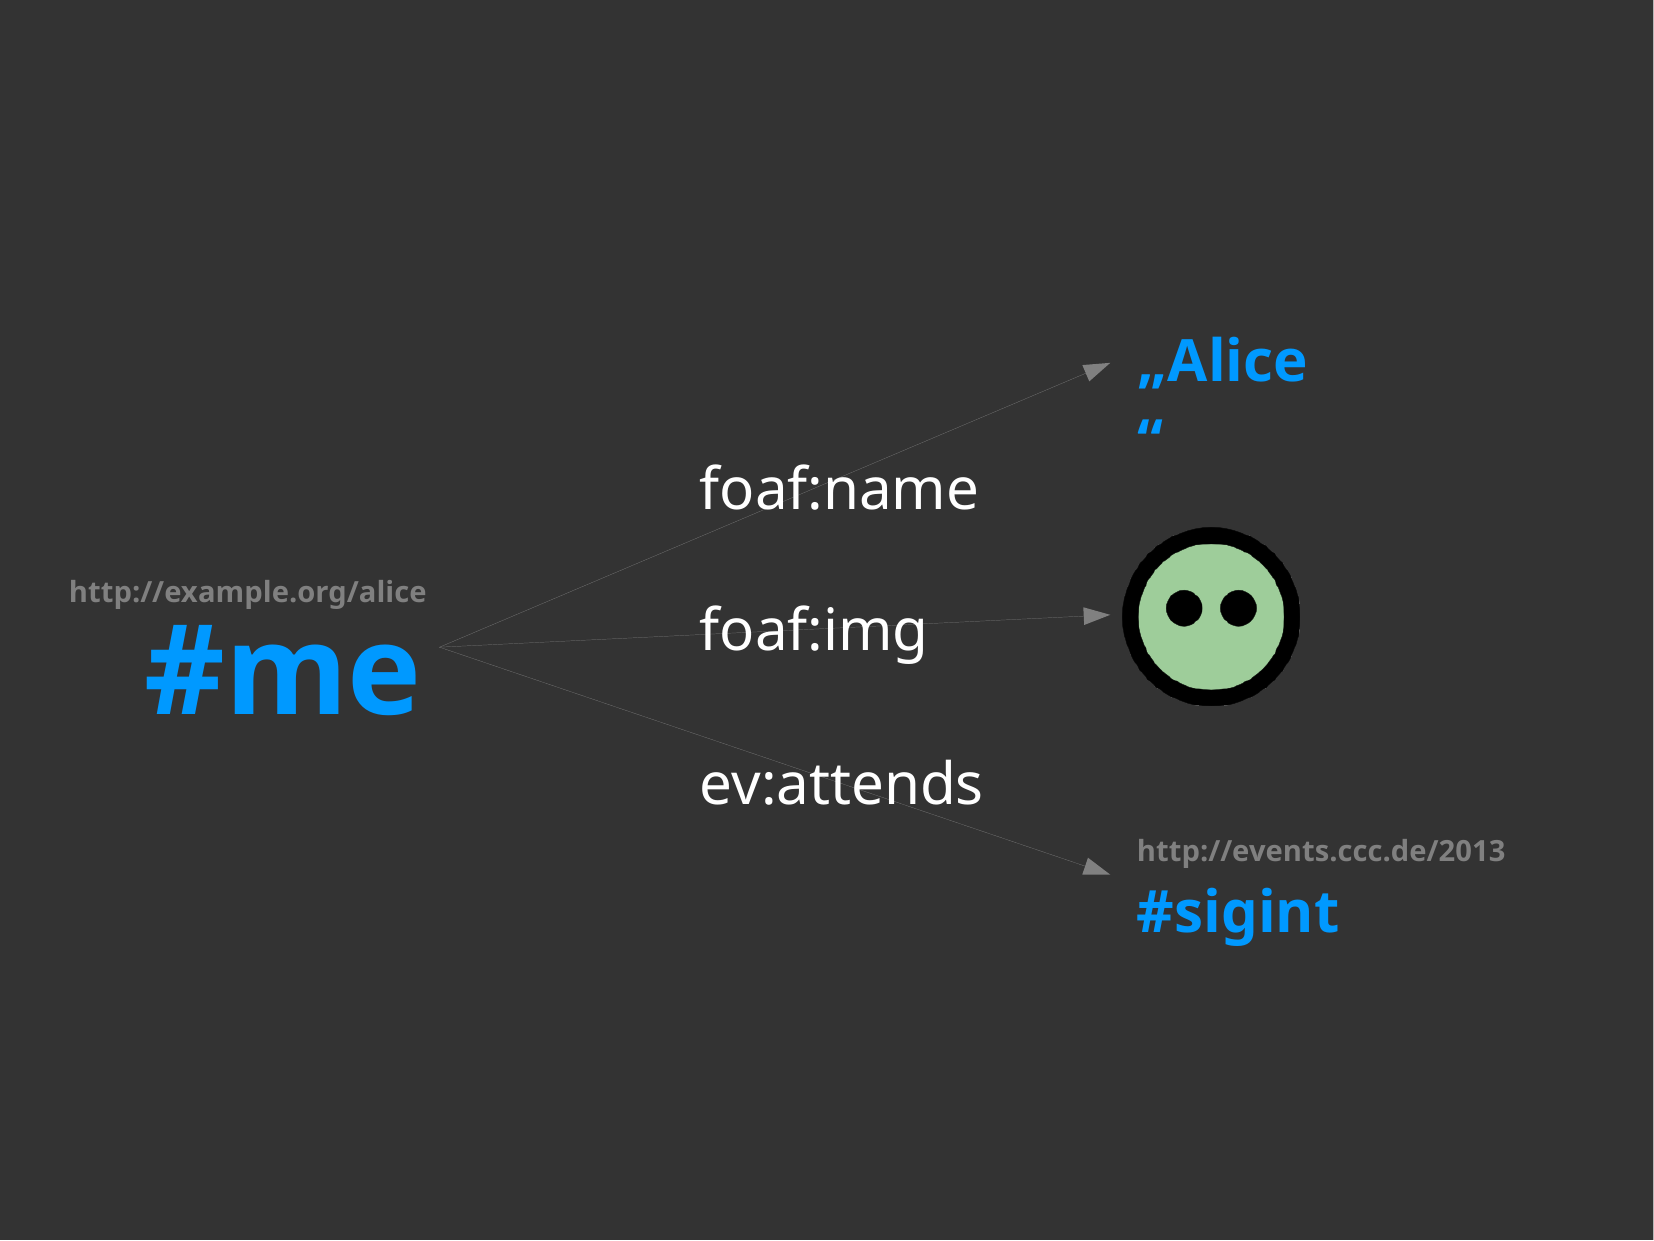

„Alice“
foaf:name
http://example.org/alice
#me
foaf:img
ev:attends
http://events.ccc.de/2013
#sigint